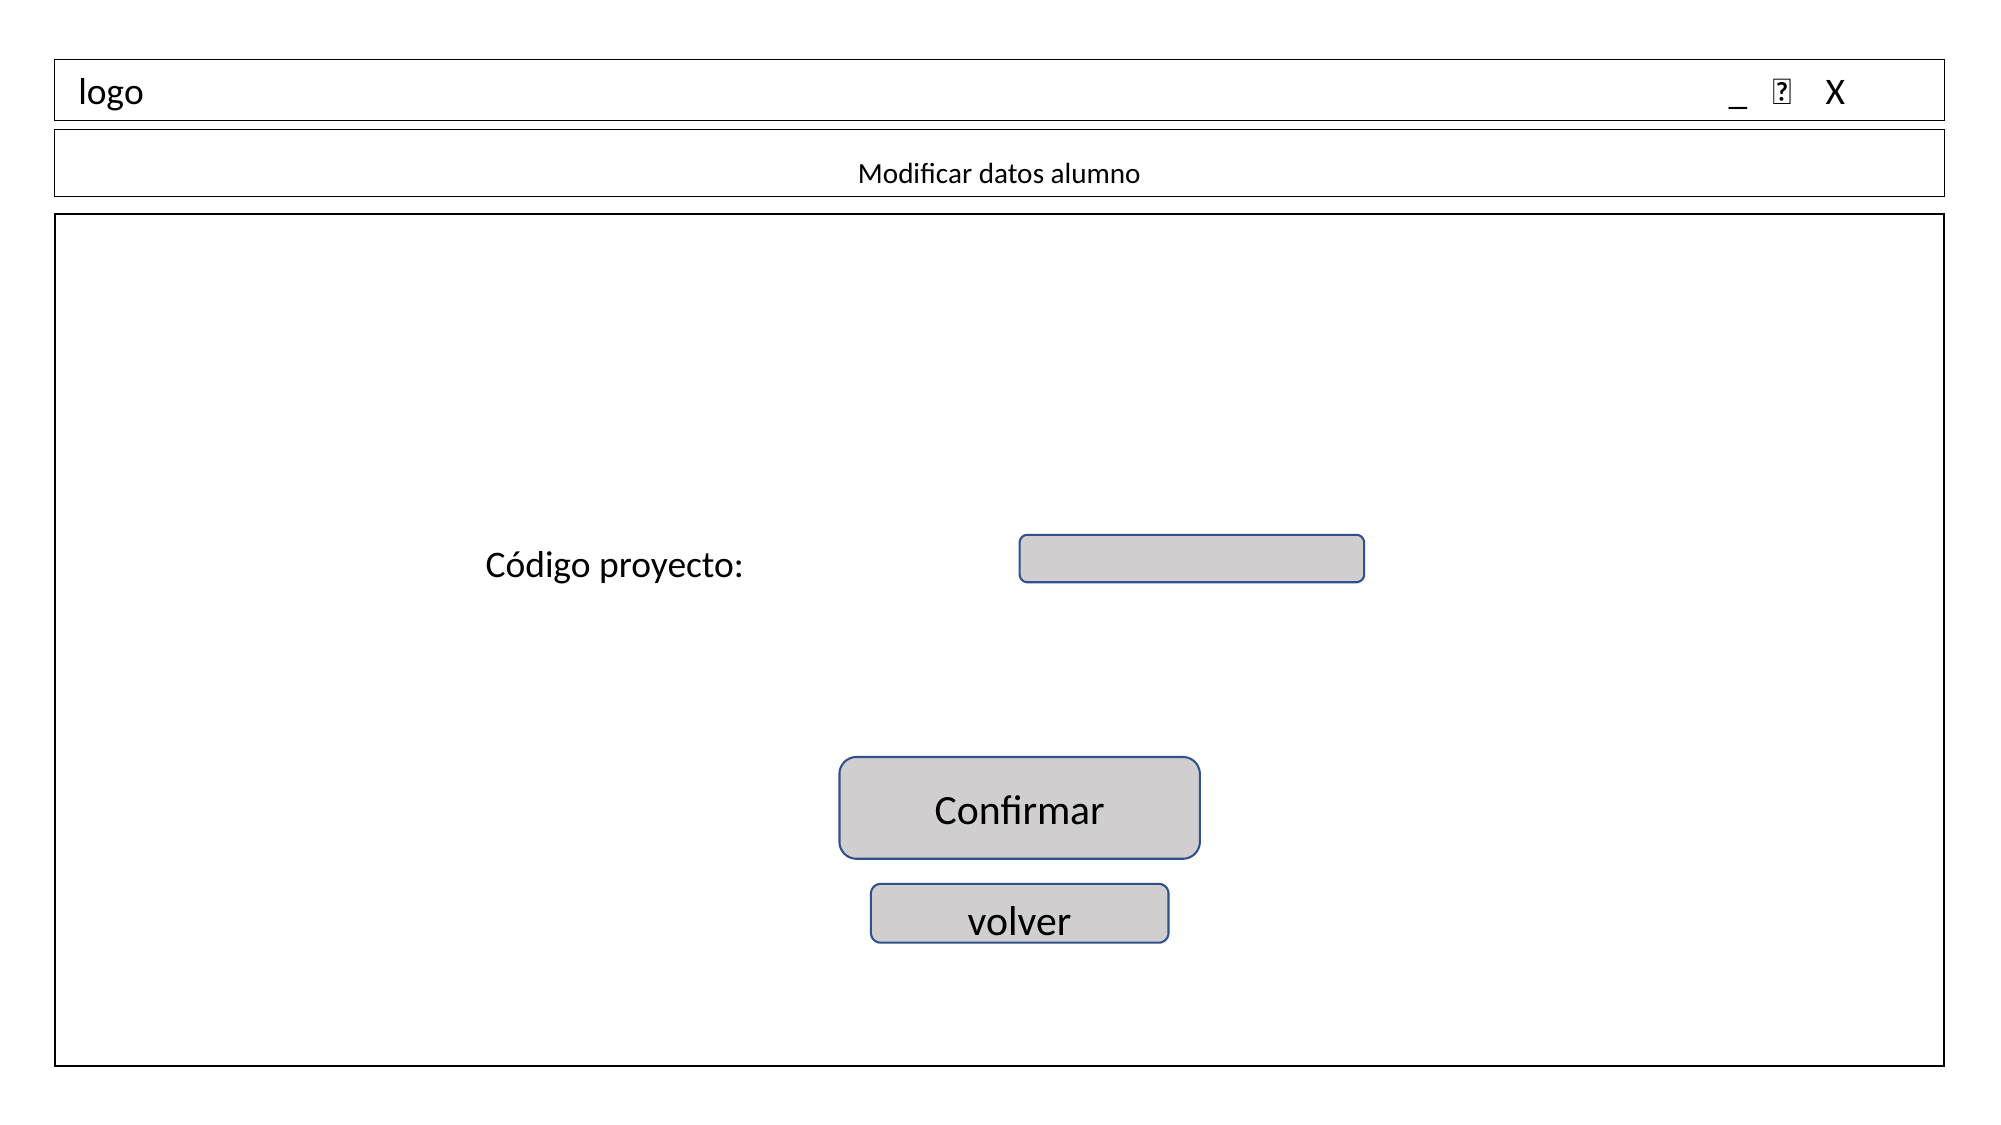

logo _ 🔲 X
Modificar datos alumno
Código proyecto:
Confirmar
volver